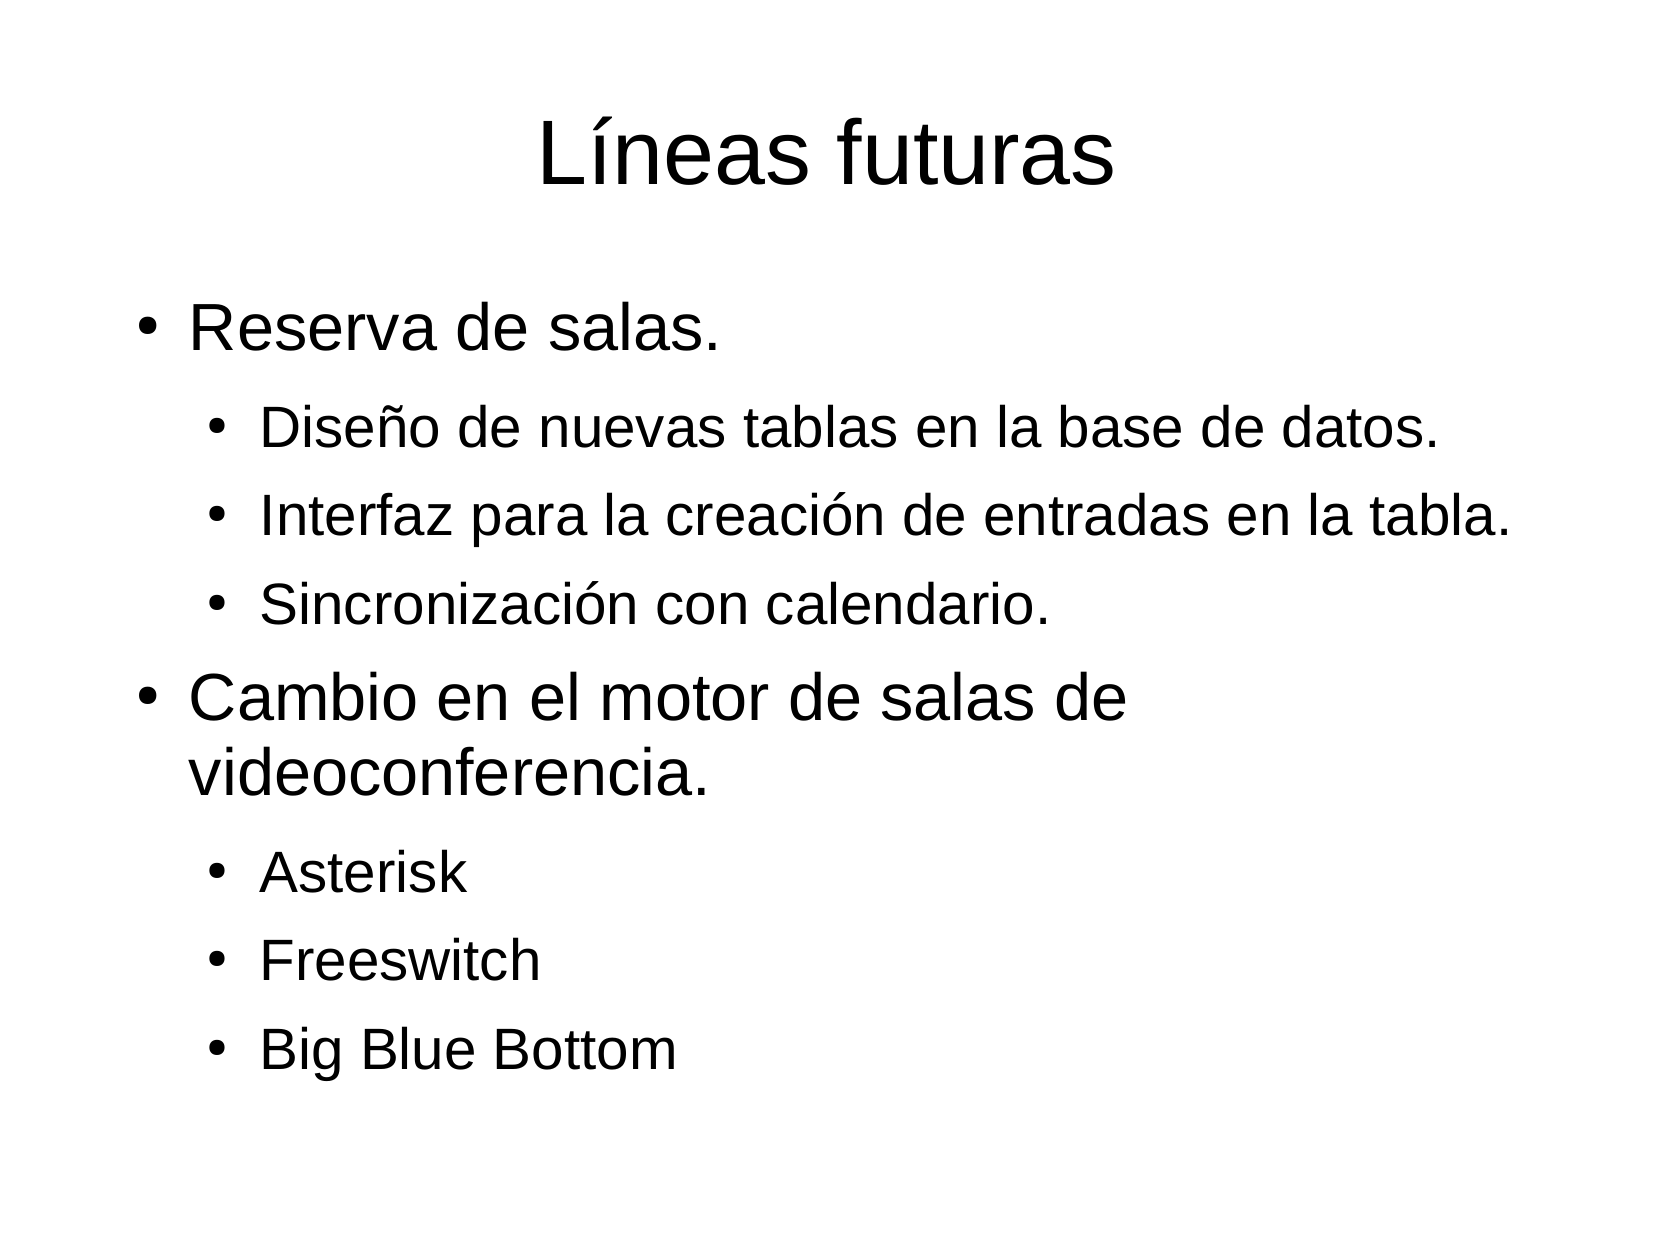

# Líneas futuras
Reserva de salas.
Diseño de nuevas tablas en la base de datos.
Interfaz para la creación de entradas en la tabla.
Sincronización con calendario.
Cambio en el motor de salas de videoconferencia.
Asterisk
Freeswitch
Big Blue Bottom